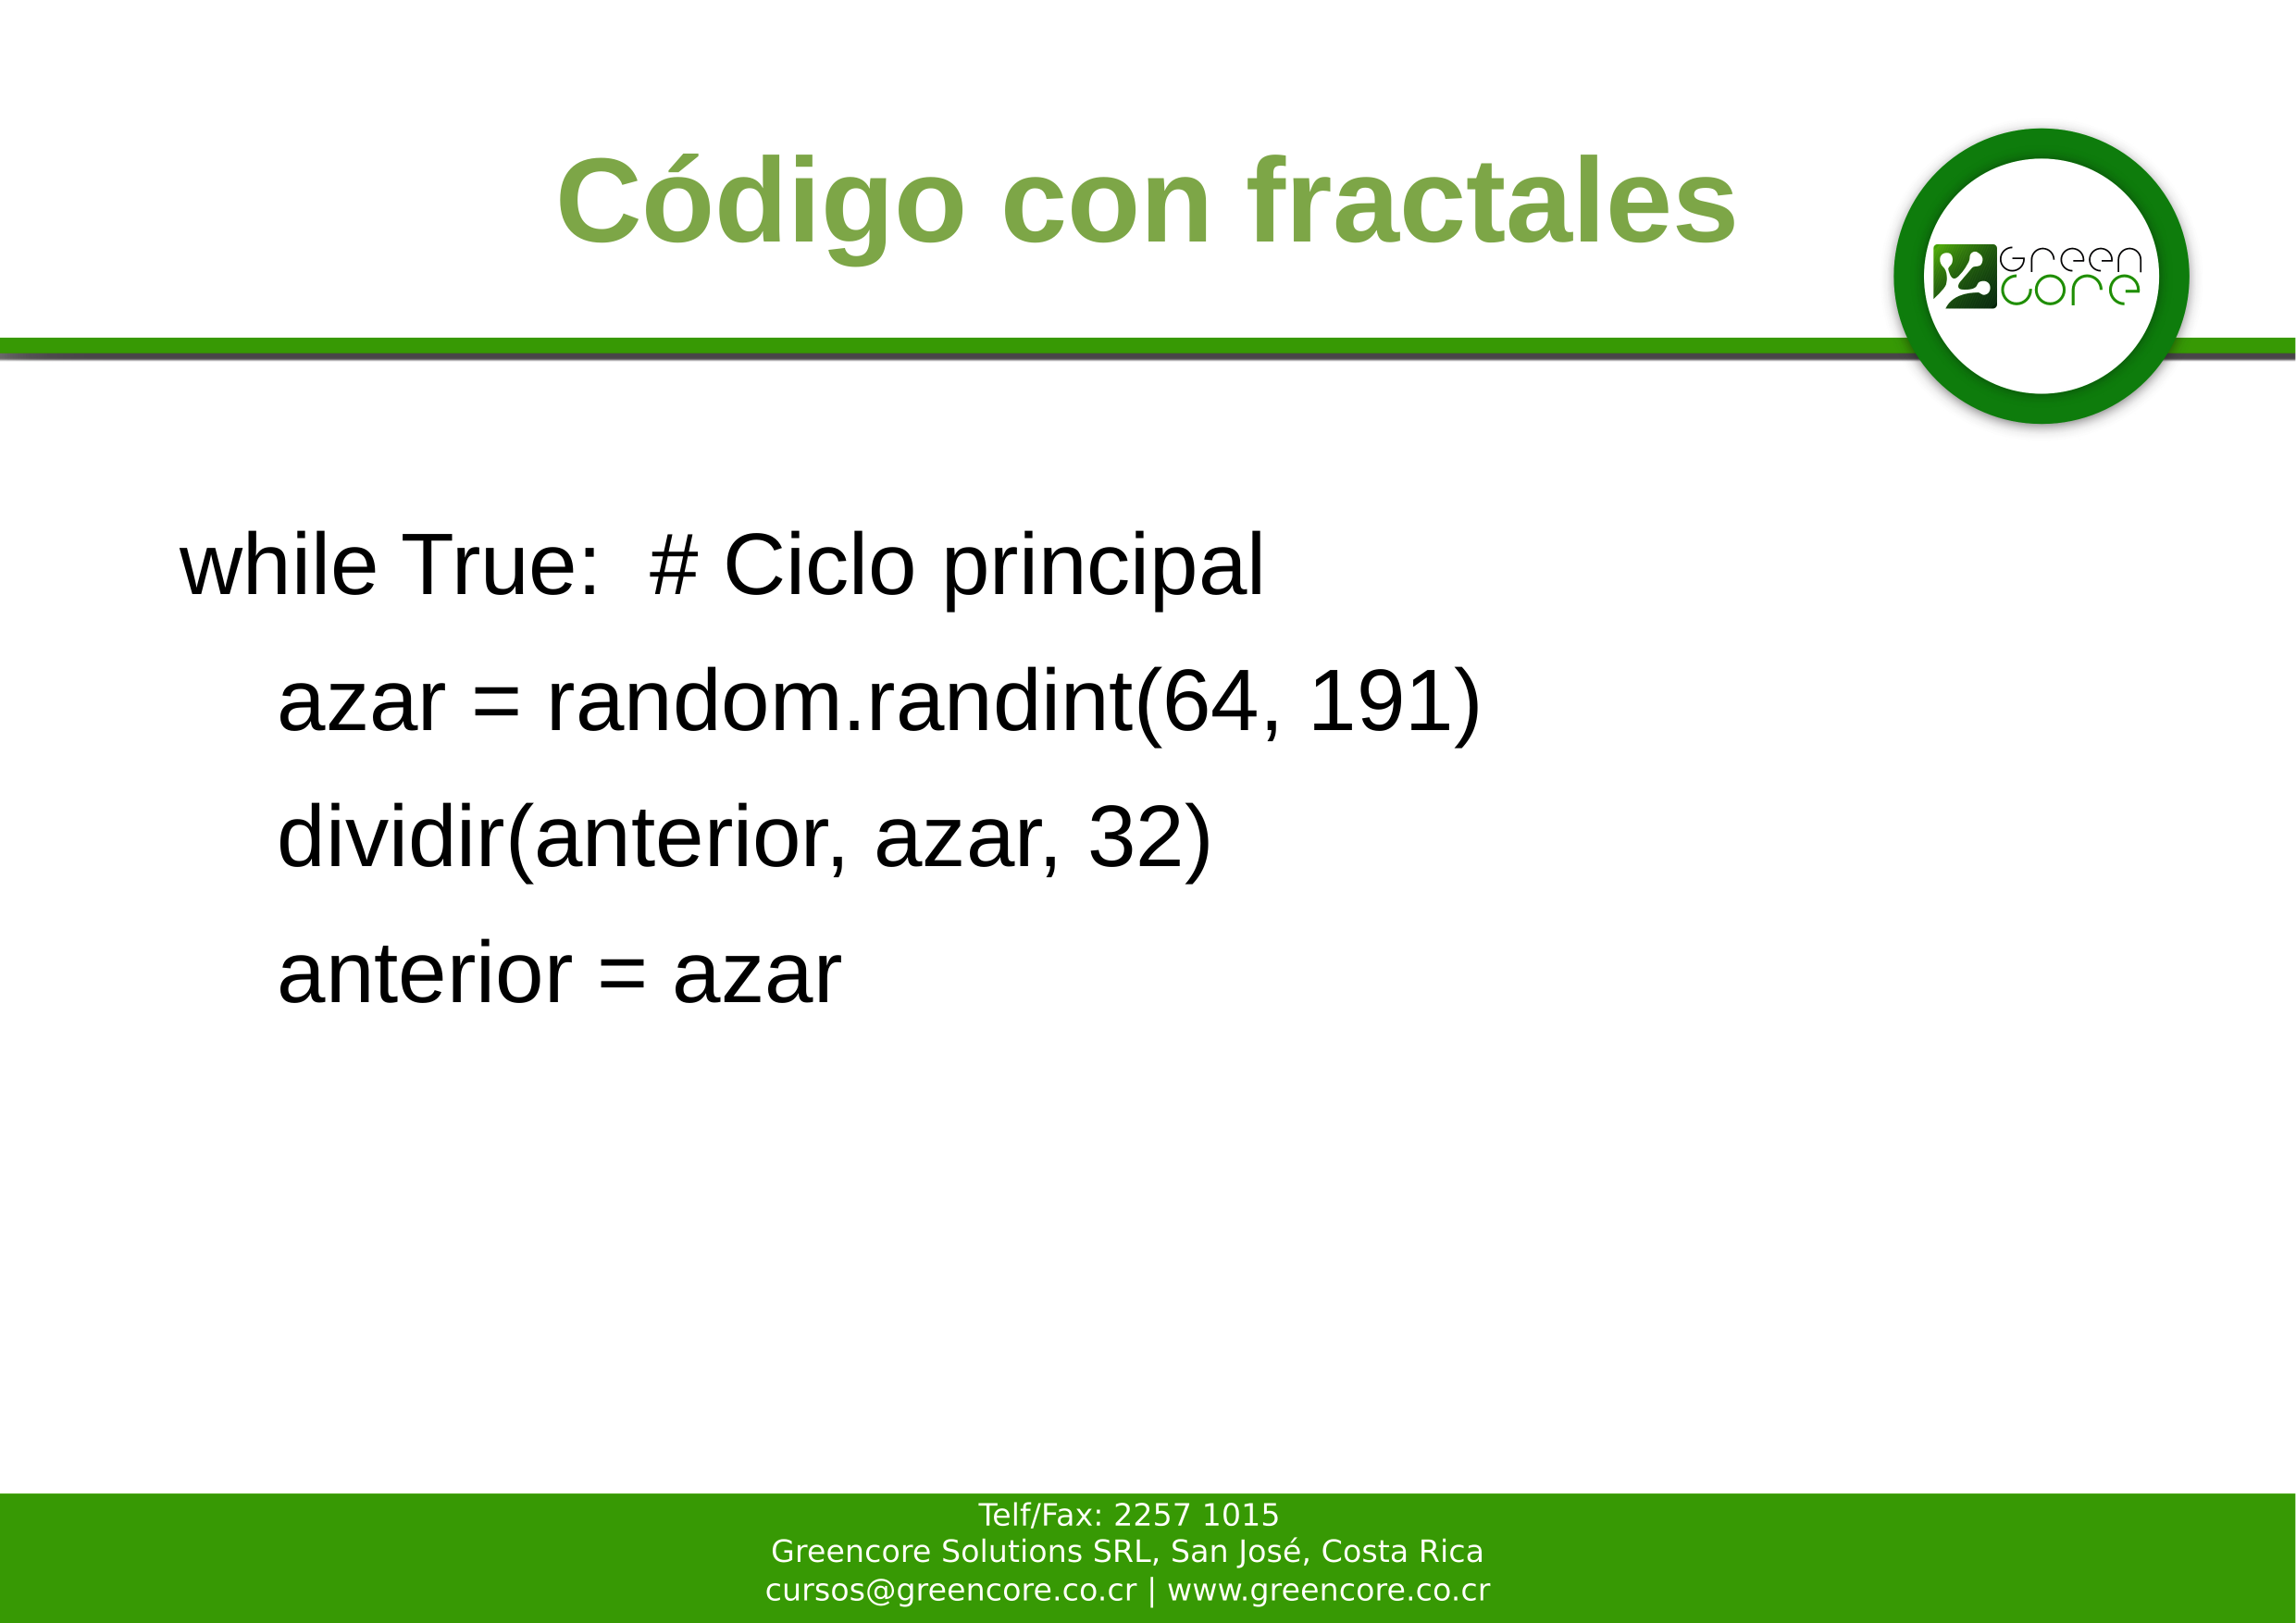

# Código con fractales
while True: # Ciclo principal
 azar = random.randint(64, 191)
 dividir(anterior, azar, 32)
 anterior = azar